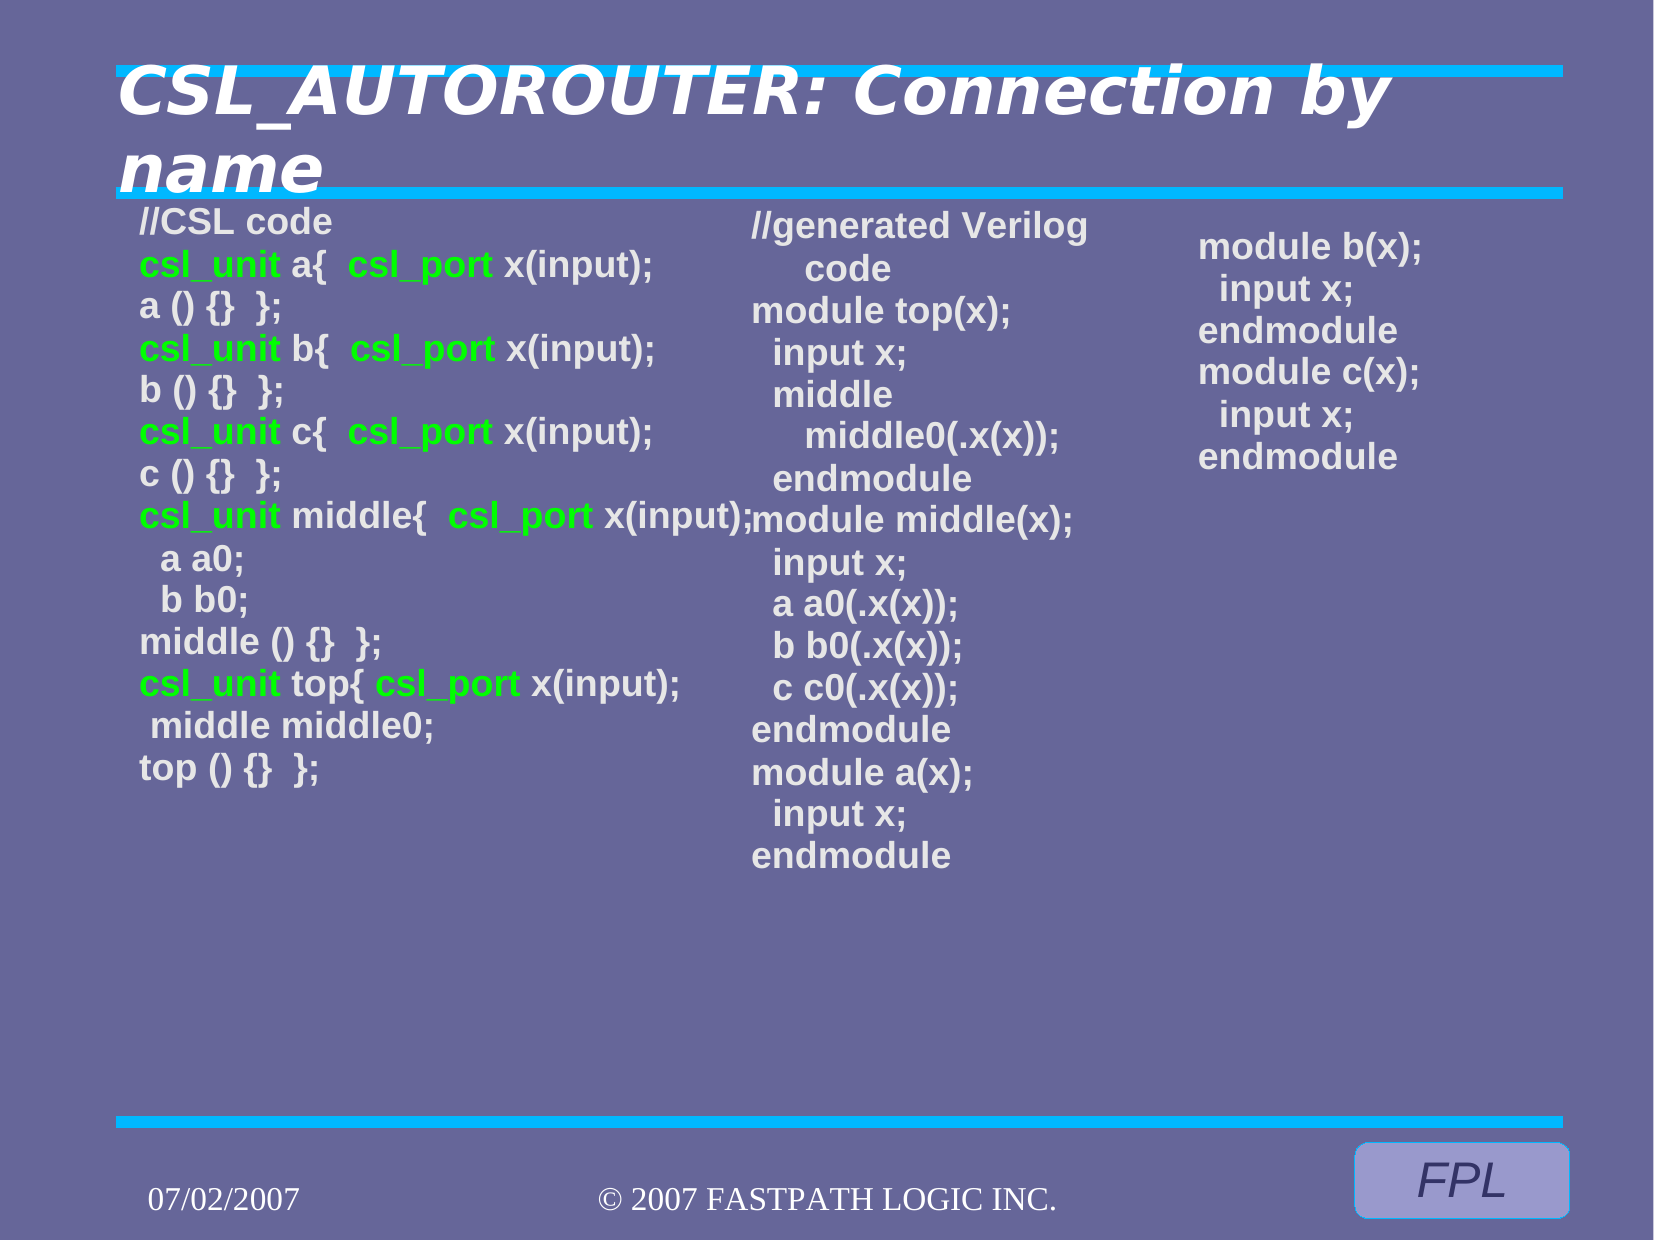

# CSL_AUTOROUTER: Connection by name
//CSL code
csl_unit a{ csl_port x(input);
a () {} };
csl_unit b{ csl_port x(input);
b () {} };
csl_unit c{ csl_port x(input);
c () {} };
csl_unit middle{ csl_port x(input);
 a a0;
 b b0;
middle () {} };
csl_unit top{ csl_port x(input);
 middle middle0;
top () {} };
//generated Verilog code
module top(x);
 input x;
 middle middle0(.x(x));
 endmodule
module middle(x);
 input x;
 a a0(.x(x));
 b b0(.x(x));
 c c0(.x(x));
endmodule
module a(x);
 input x;
endmodule
module b(x);
 input x;
endmodule
module c(x);
 input x;
endmodule
07/02/2007
© 2007 FASTPATH LOGIC INC.